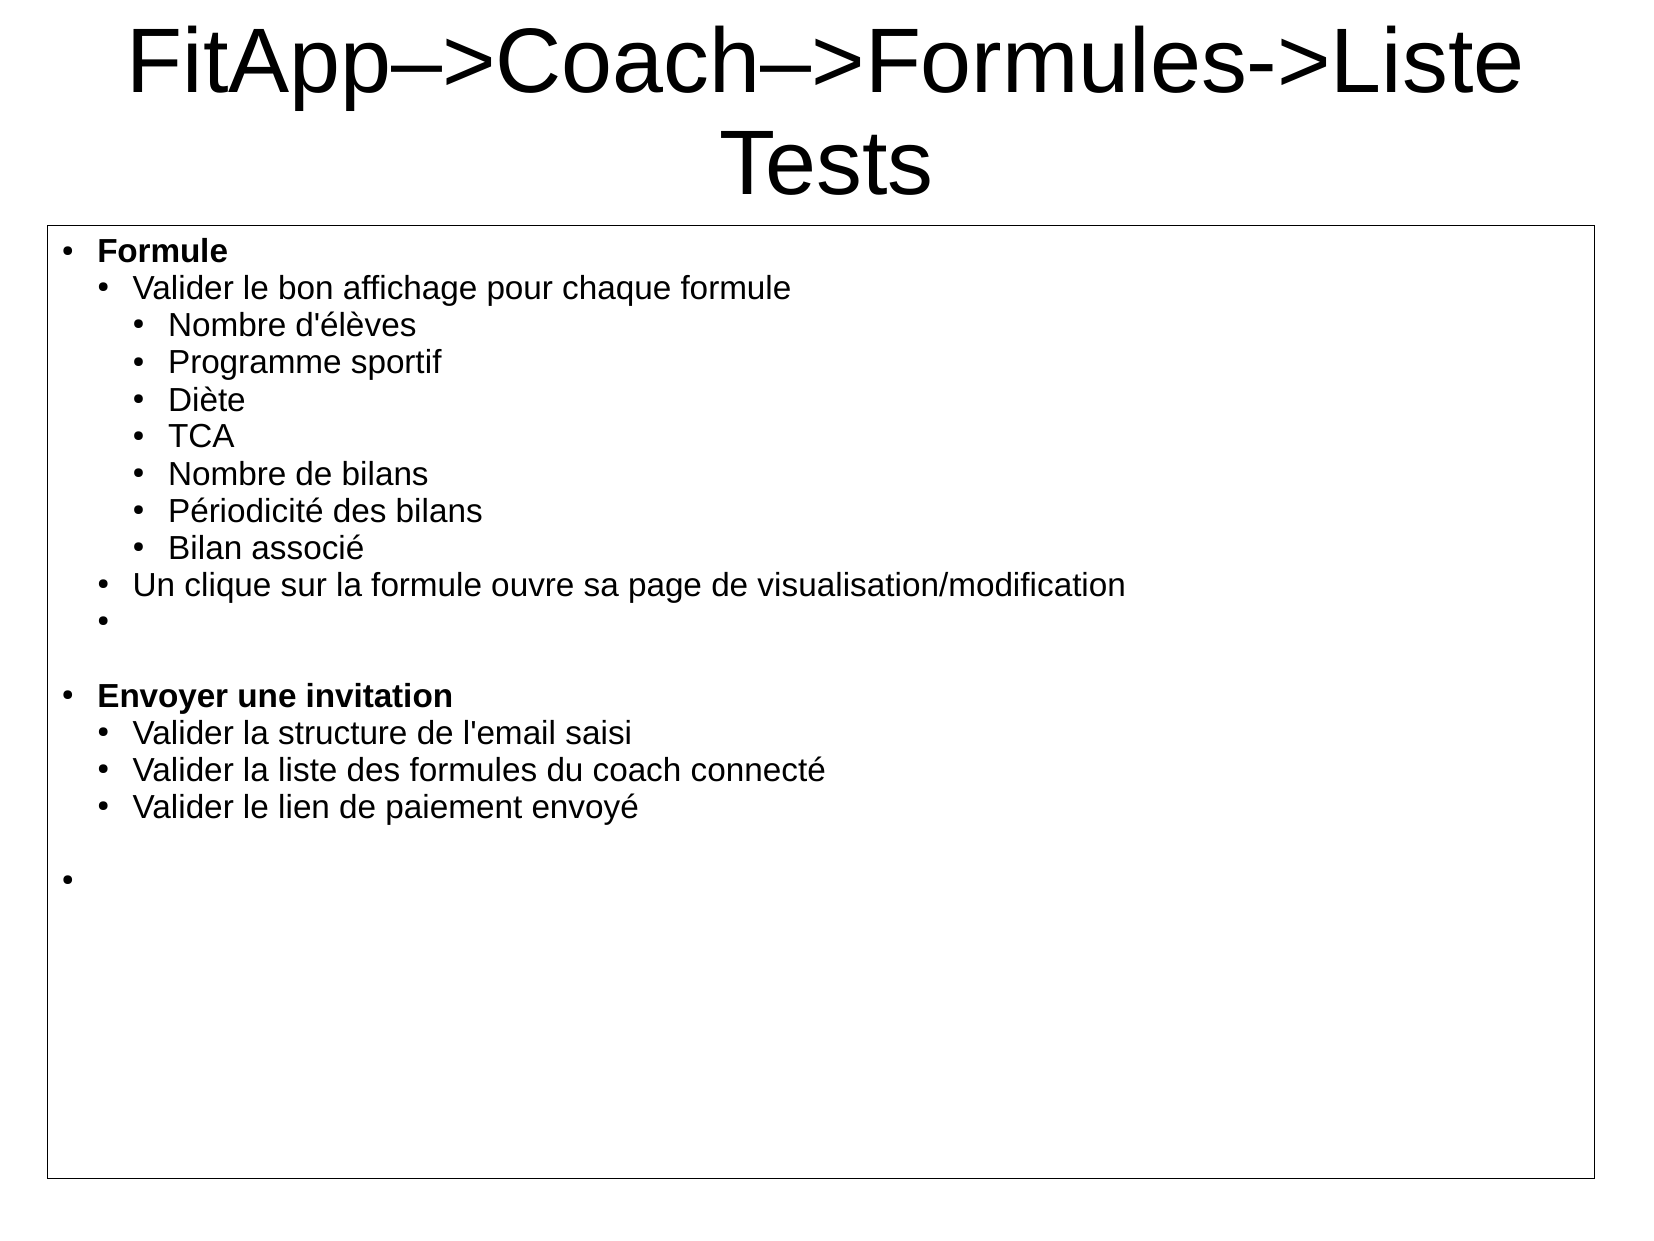

# FitApp–>Coach–>Formules->Liste Tests
Formule
Valider le bon affichage pour chaque formule
Nombre d'élèves
Programme sportif
Diète
TCA
Nombre de bilans
Périodicité des bilans
Bilan associé
Un clique sur la formule ouvre sa page de visualisation/modification
Envoyer une invitation
Valider la structure de l'email saisi
Valider la liste des formules du coach connecté
Valider le lien de paiement envoyé